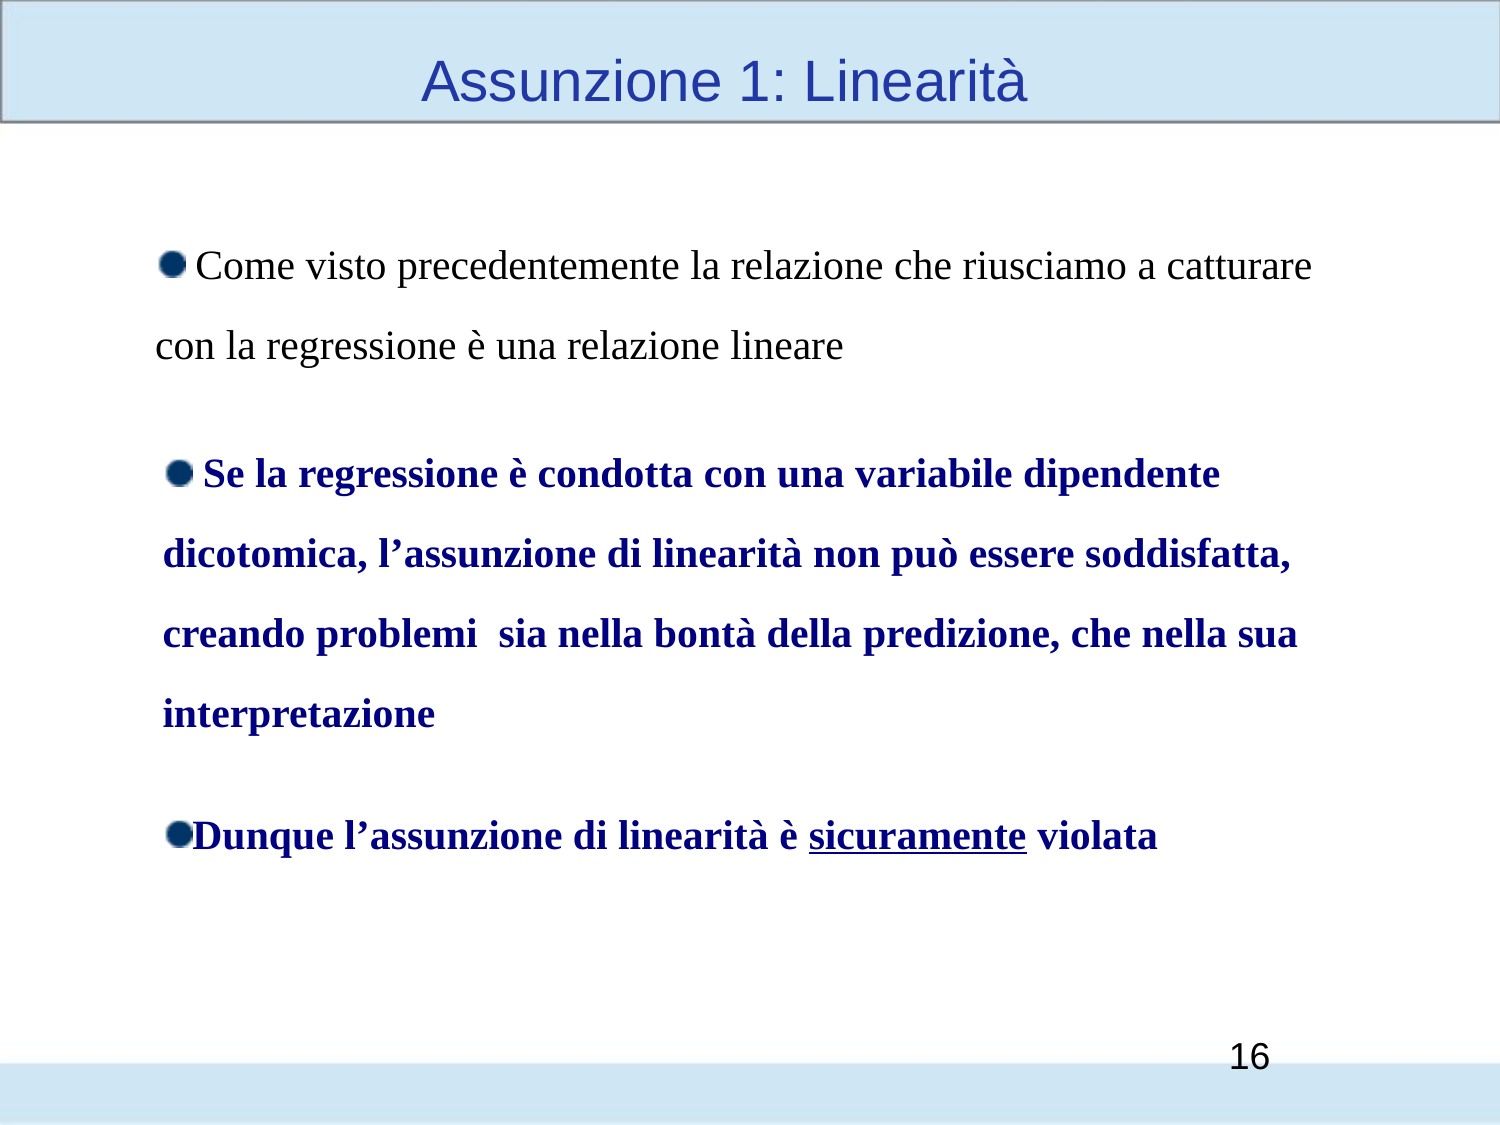

# Assunzione 1: Linearità
 Come visto precedentemente la relazione che riusciamo a catturare con la regressione è una relazione lineare
 Se la regressione è condotta con una variabile dipendente dicotomica, l’assunzione di linearità non può essere soddisfatta, creando problemi sia nella bontà della predizione, che nella sua interpretazione
Dunque l’assunzione di linearità è sicuramente violata